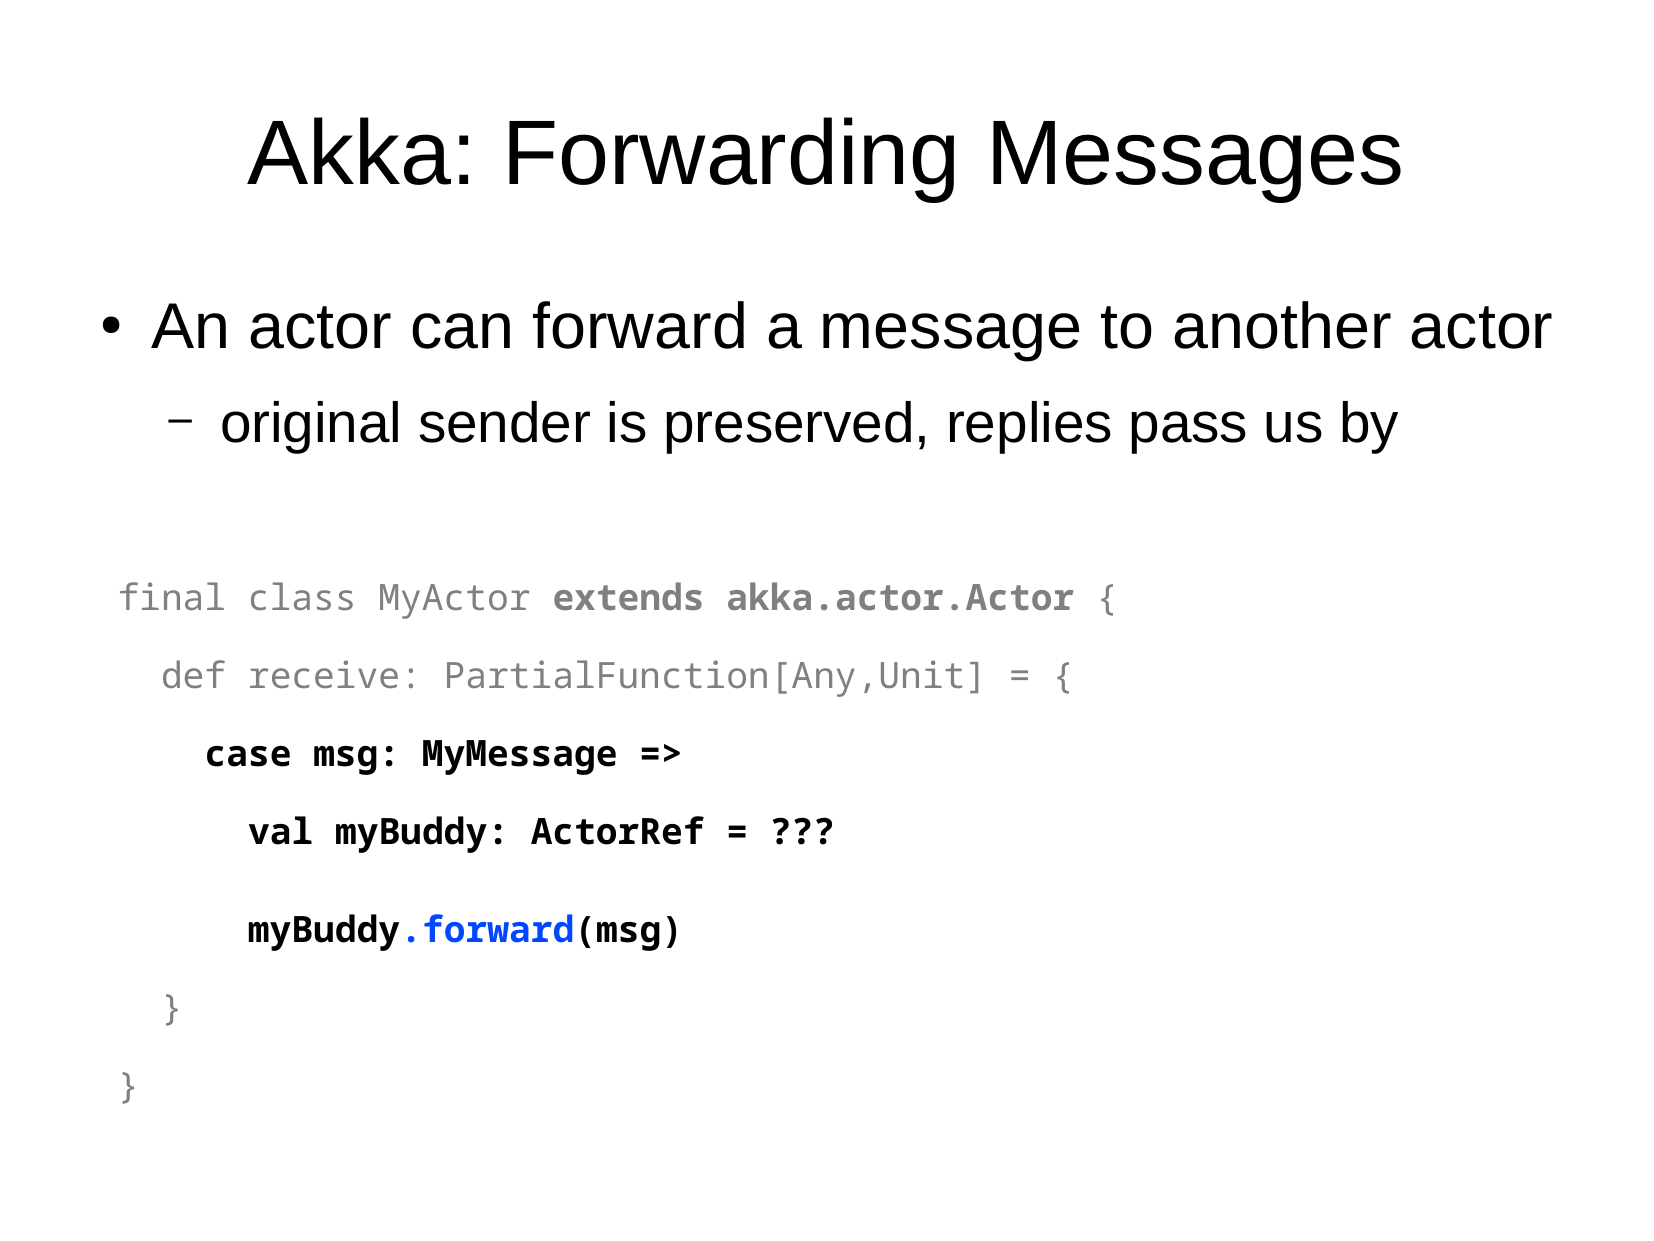

# Akka: Forwarding Messages
An actor can forward a message to another actor
original sender is preserved, replies pass us by
final class MyActor extends akka.actor.Actor {
 def receive: PartialFunction[Any,Unit] = {
 case msg: MyMessage =>
 val myBuddy: ActorRef = ???
 myBuddy.forward(msg)
 }
}